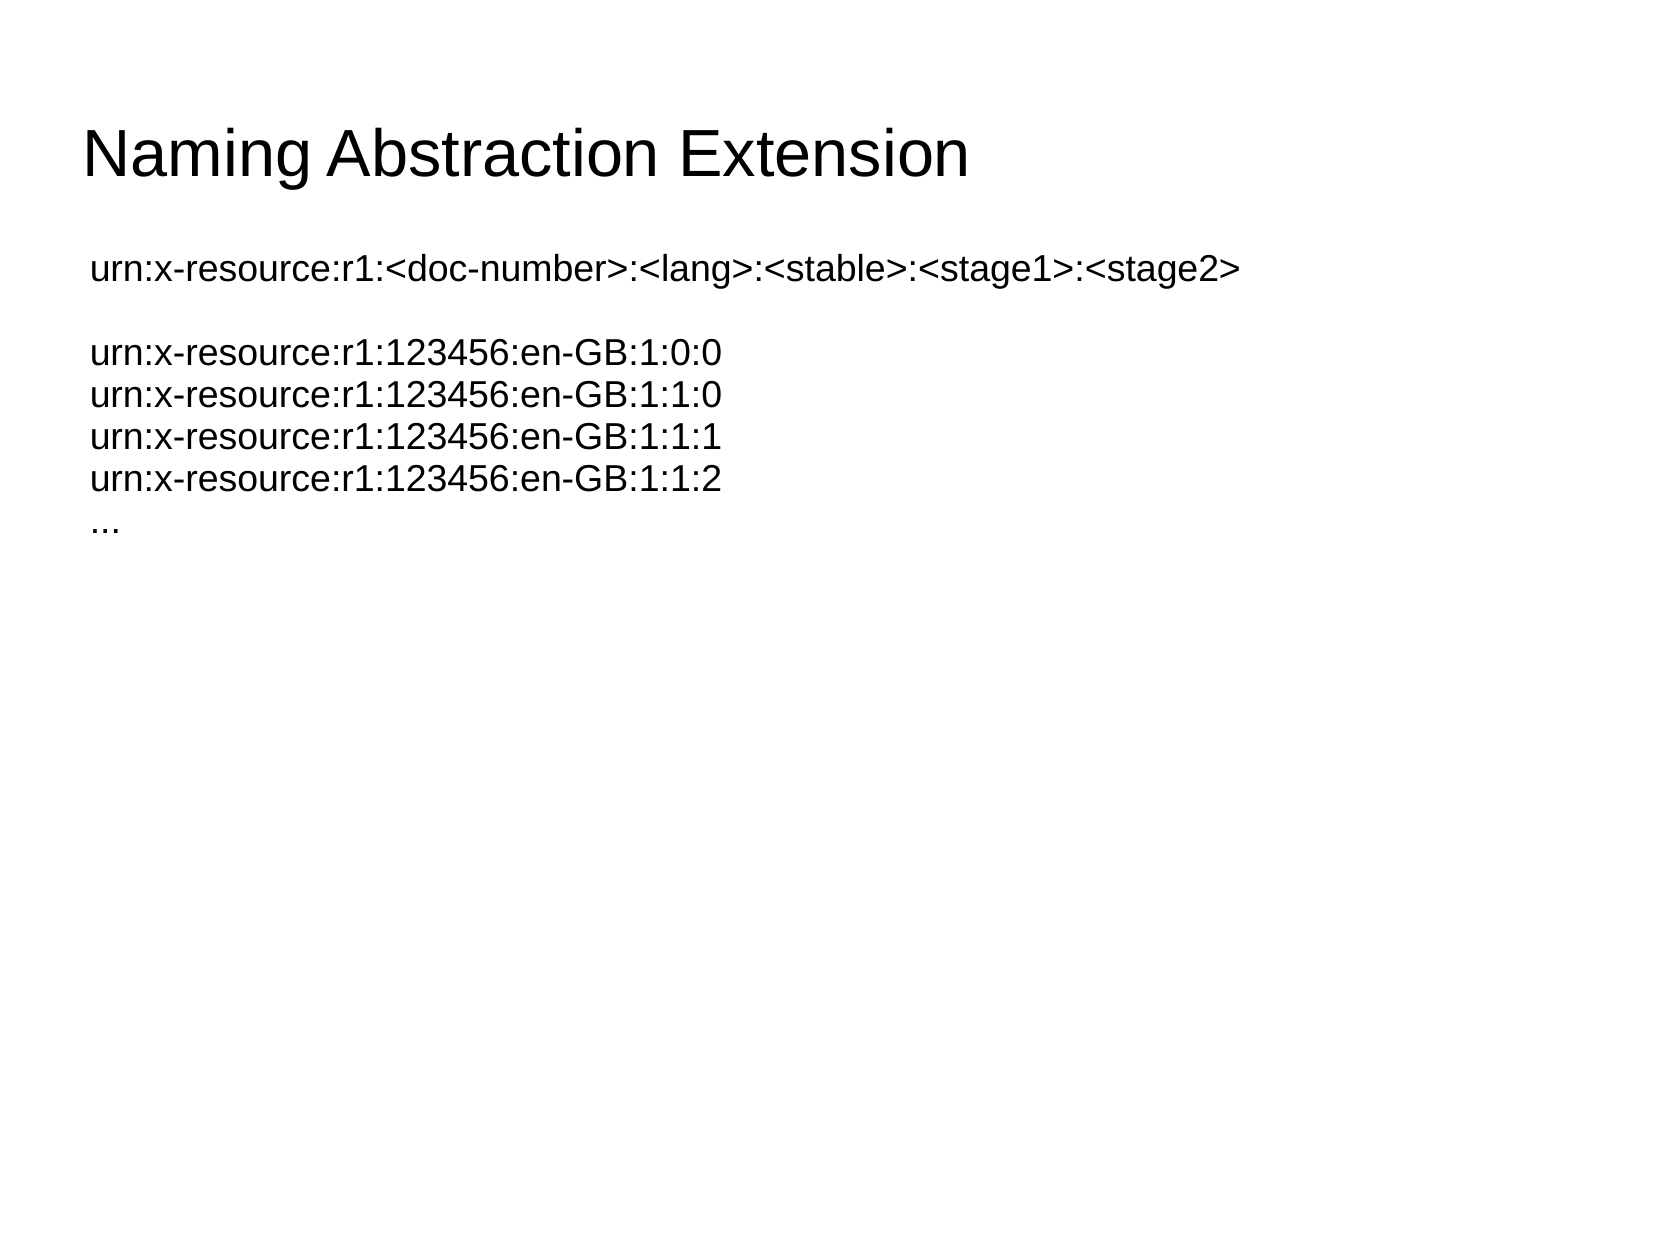

# Naming Abstraction Extension
urn:x-resource:r1:<doc-number>:<lang>:<stable>:<stage1>:<stage2>
urn:x-resource:r1:123456:en-GB:1:0:0
urn:x-resource:r1:123456:en-GB:1:1:0
urn:x-resource:r1:123456:en-GB:1:1:1
urn:x-resource:r1:123456:en-GB:1:1:2
...